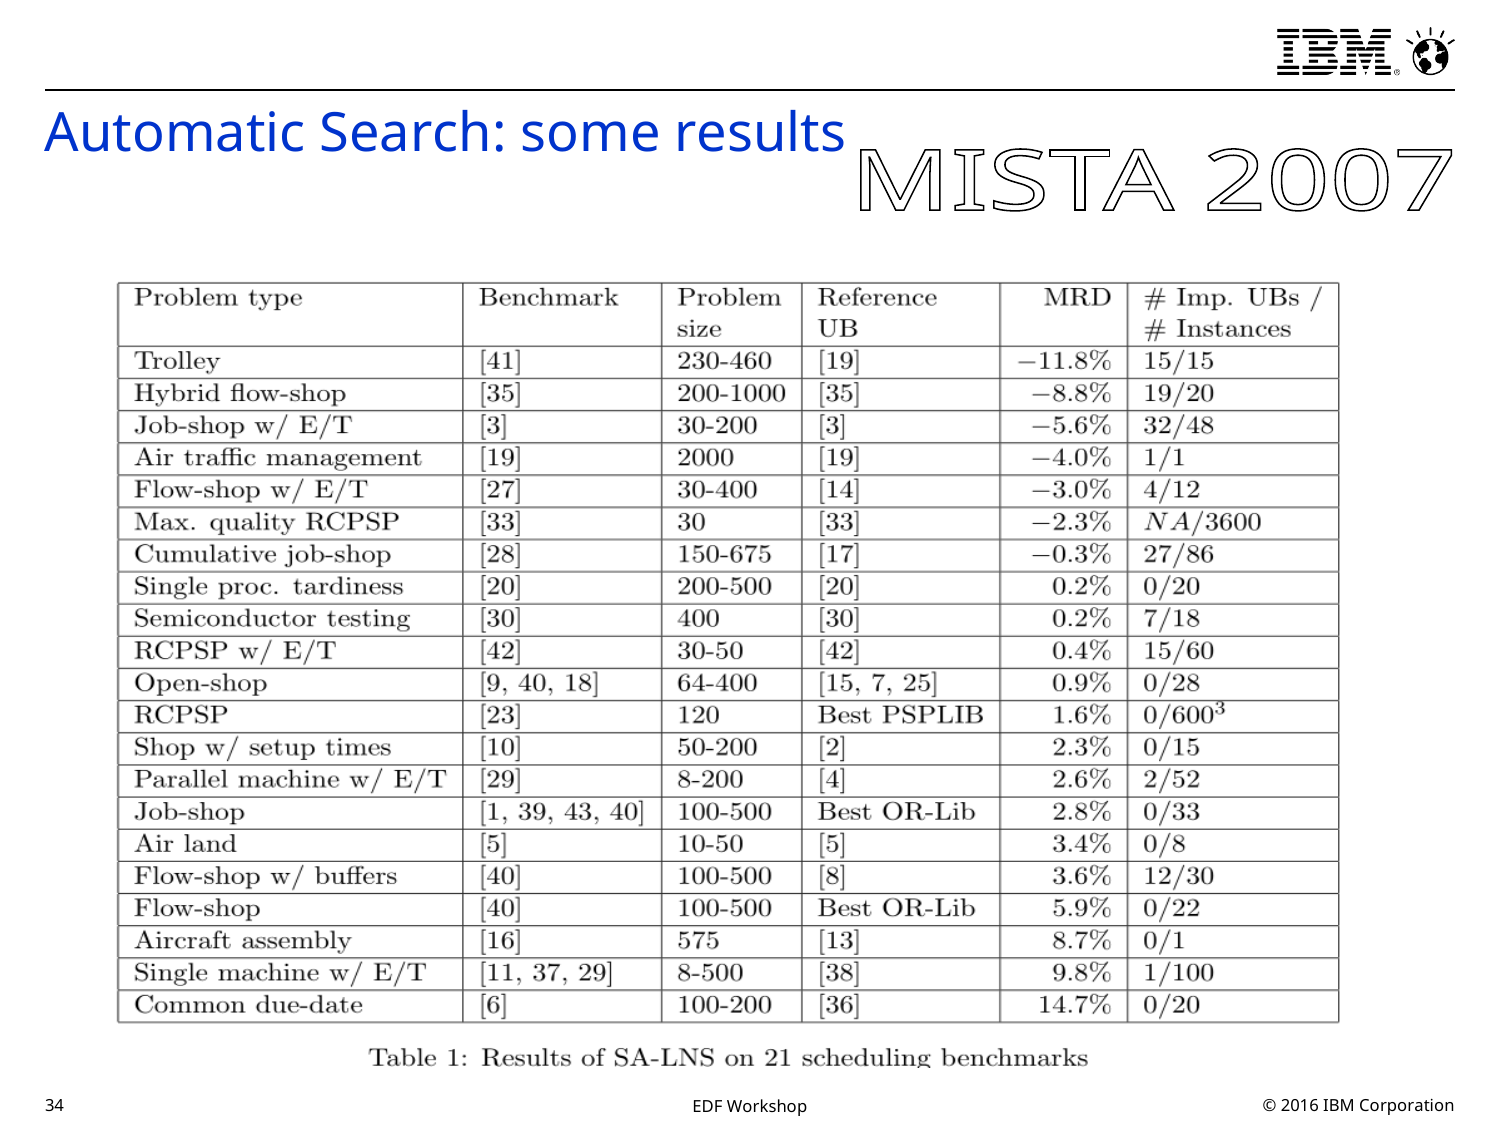

# Automatic Search: some results
MISTA 2007
34